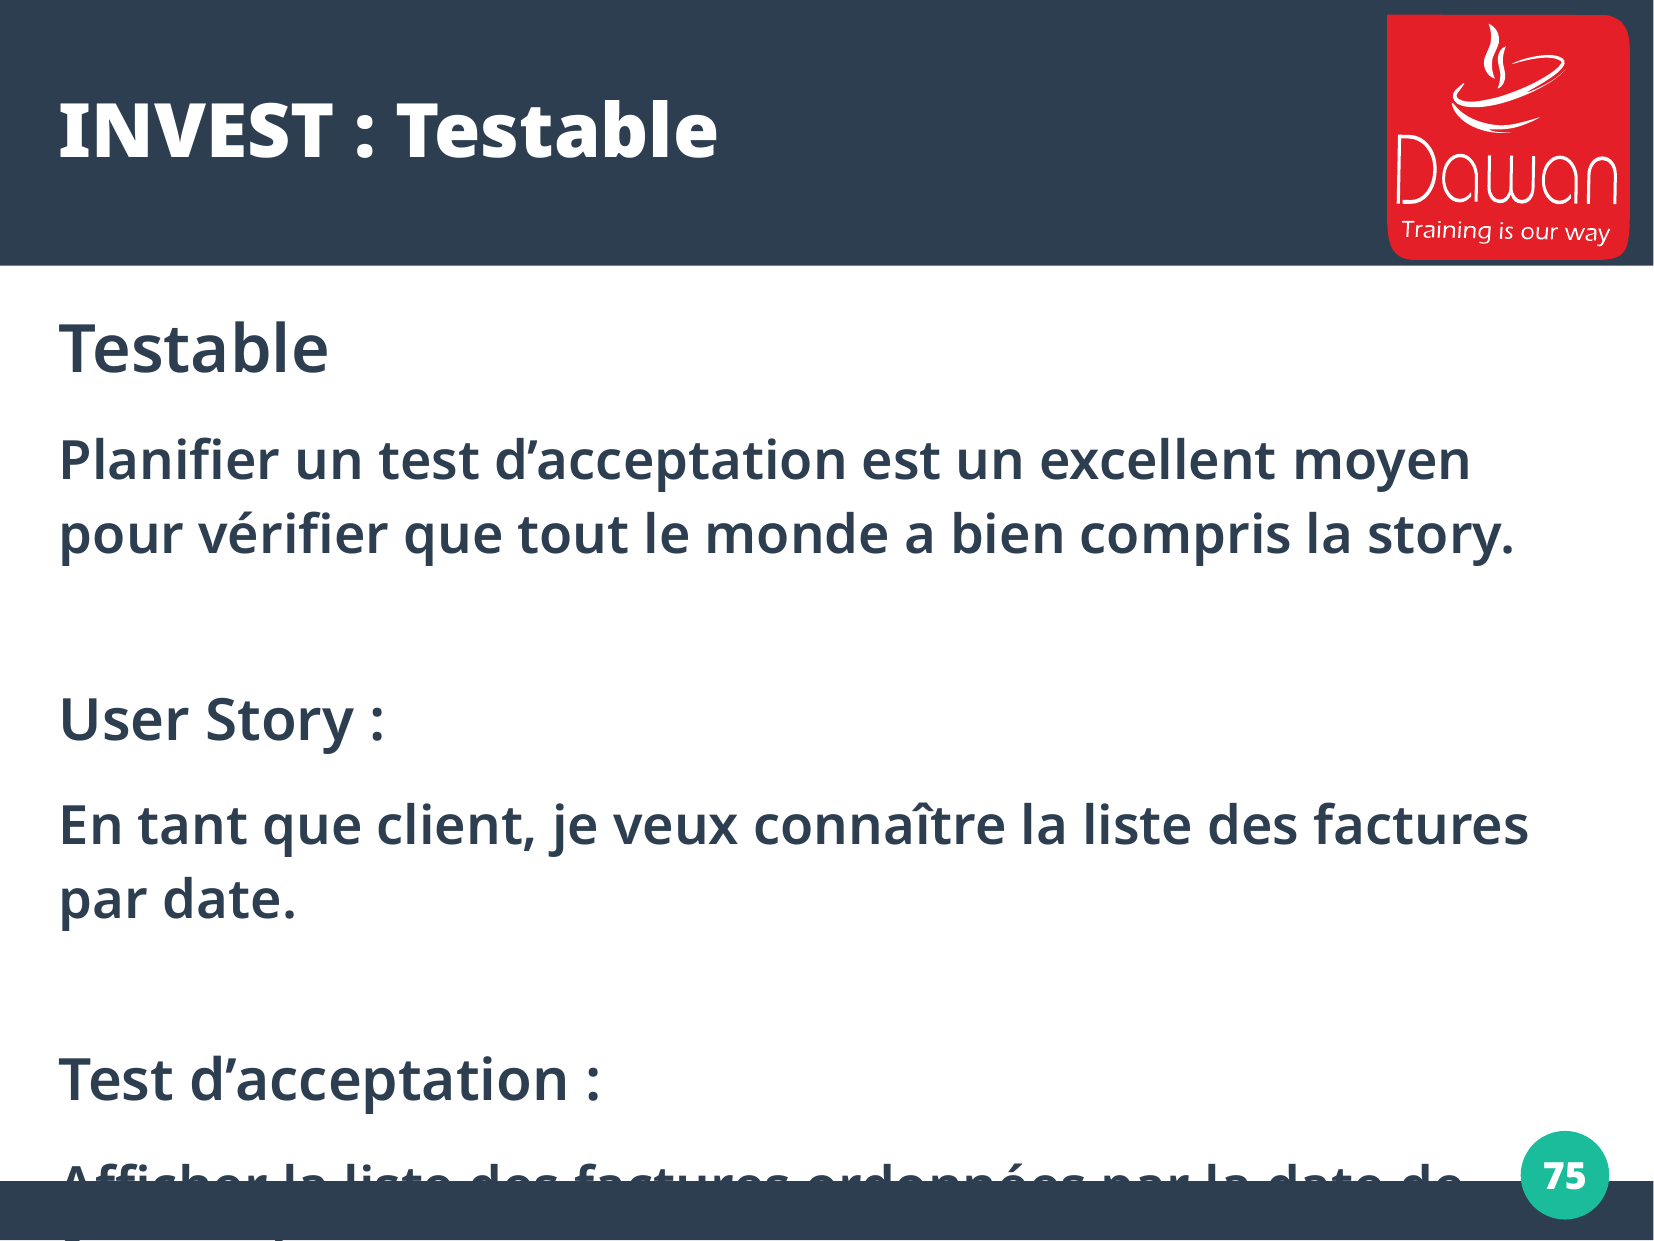

# INVEST : Testable
Testable
Planifier un test d’acceptation est un excellent moyen pour vérifier que tout le monde a bien compris la story.
User Story :
En tant que client, je veux connaître la liste des factures par date.
Test d’acceptation :
Afficher la liste des factures ordonnées par la date de facturation.
(Possibilité d’utiliser la syntaxe Gherkin : Given, When, Then)
75